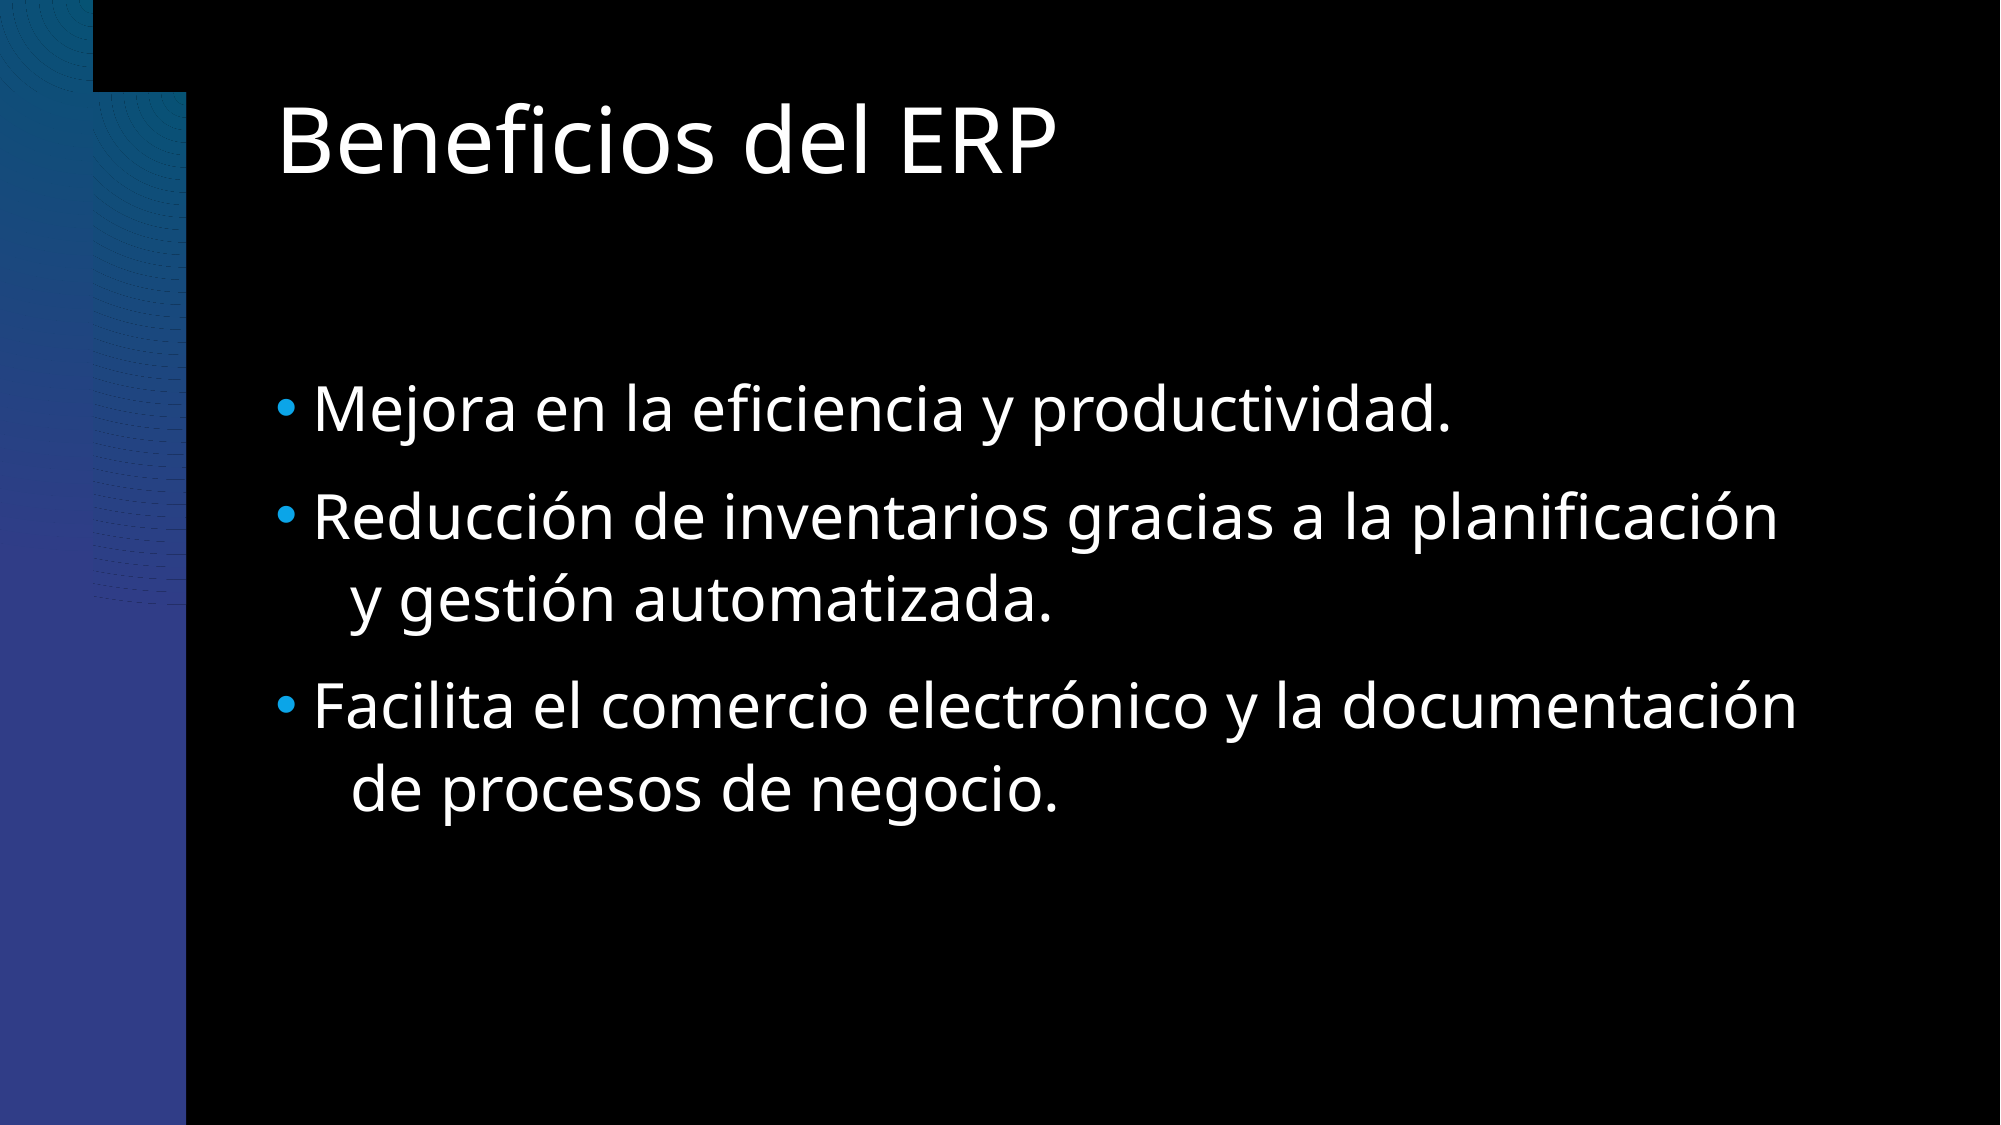

# Beneficios del ERP
Mejora en la eficiencia y productividad.
Reducción de inventarios gracias a la planificación y gestión automatizada.
Facilita el comercio electrónico y la documentación de procesos de negocio.